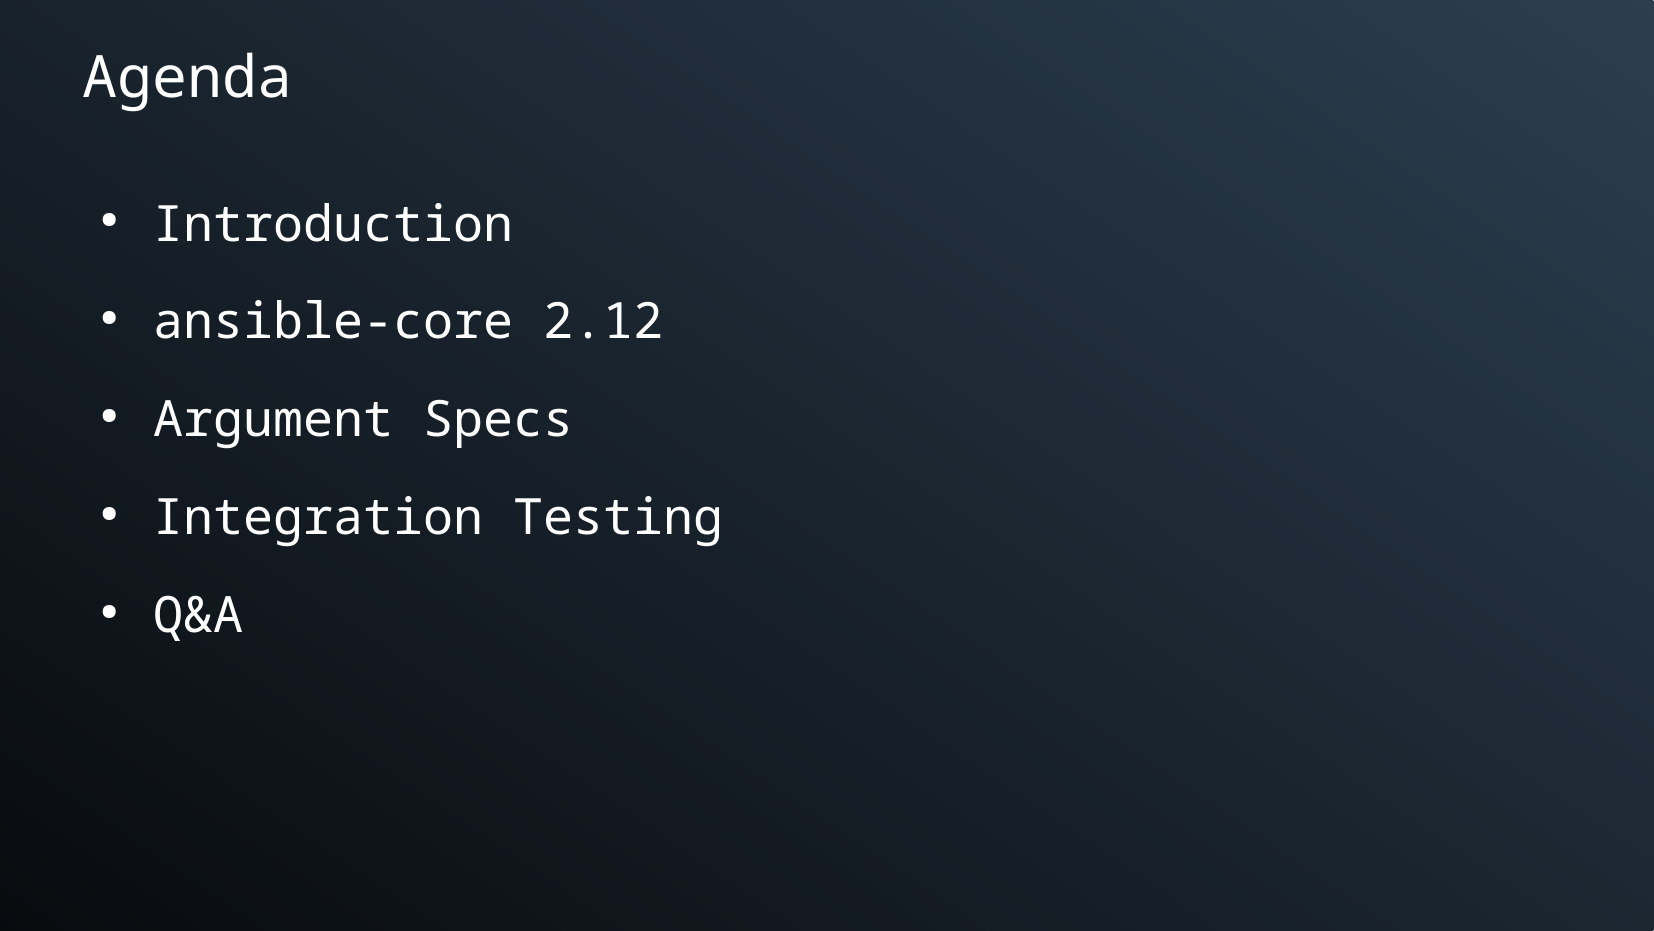

# Agenda
Introduction
ansible-core 2.12
Argument Specs
Integration Testing
Q&A